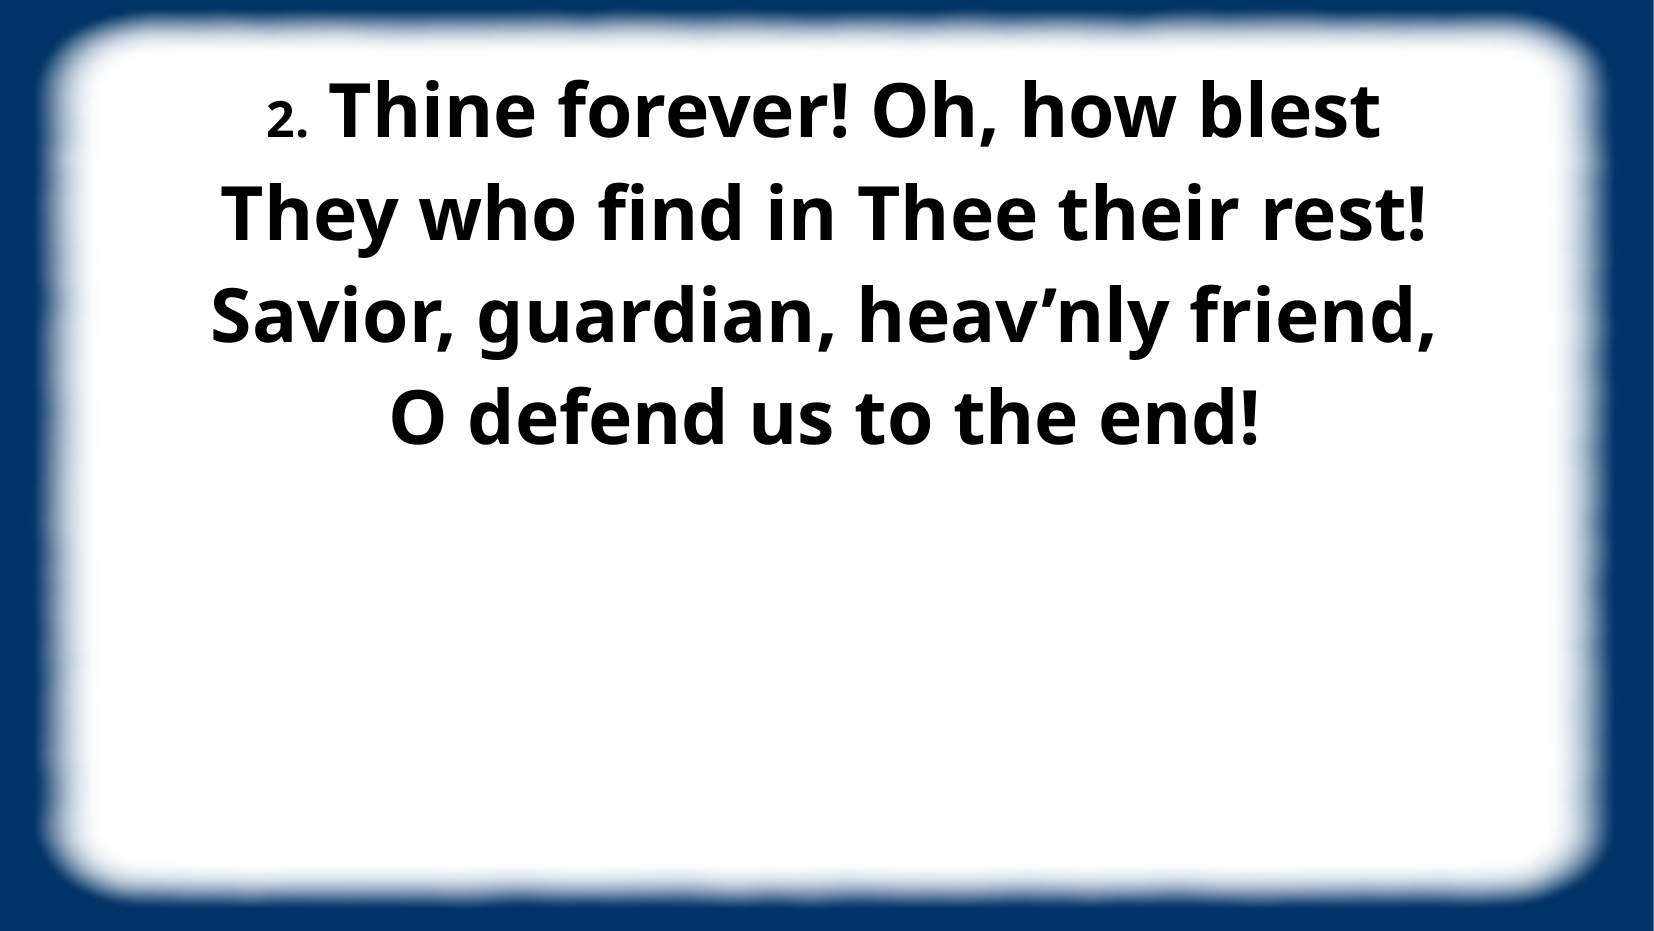

2. Thine forever! Oh, how blest
They who find in Thee their rest!
Savior, guardian, heav’nly friend,
O defend us to the end!